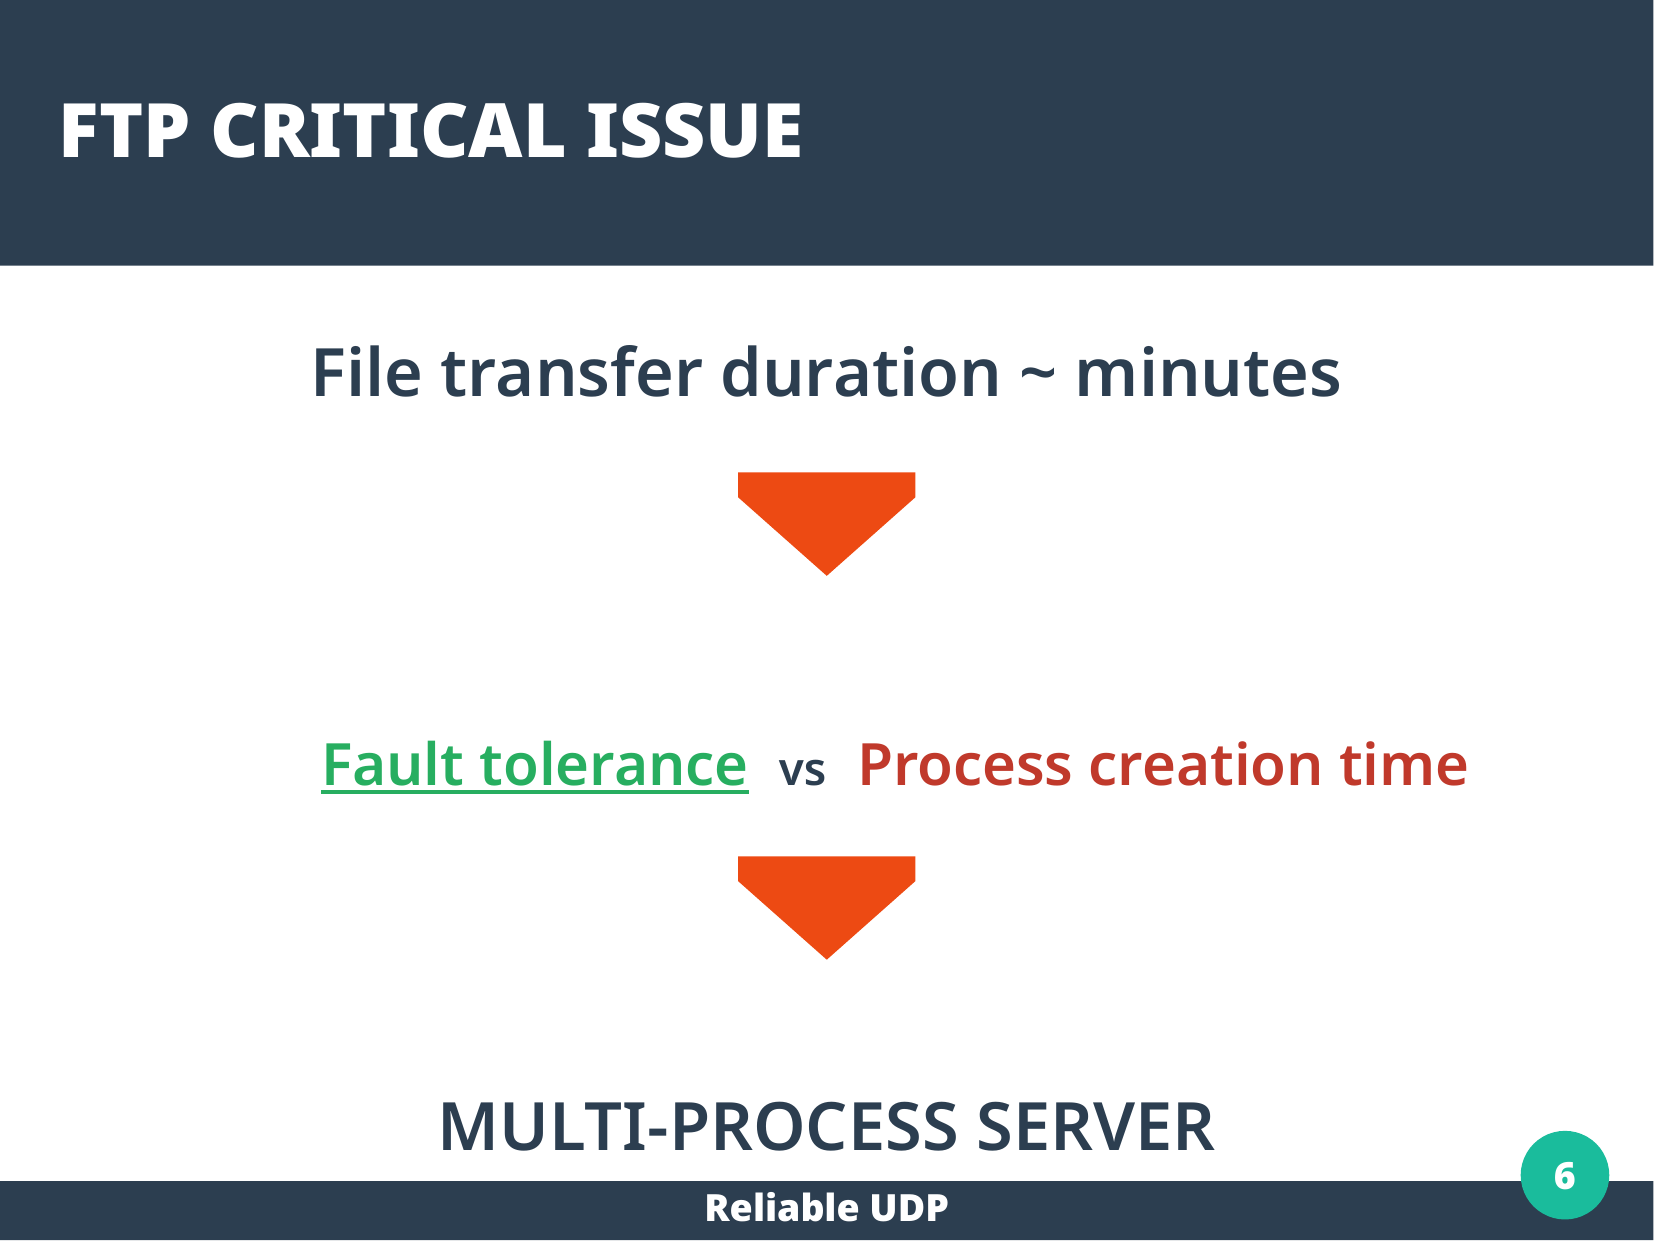

# FTP CRITICAL ISSUE
File transfer duration ~ minutes
 Fault tolerance vs Process creation time
MULTI-PROCESS SERVER
6
Reliable UDP